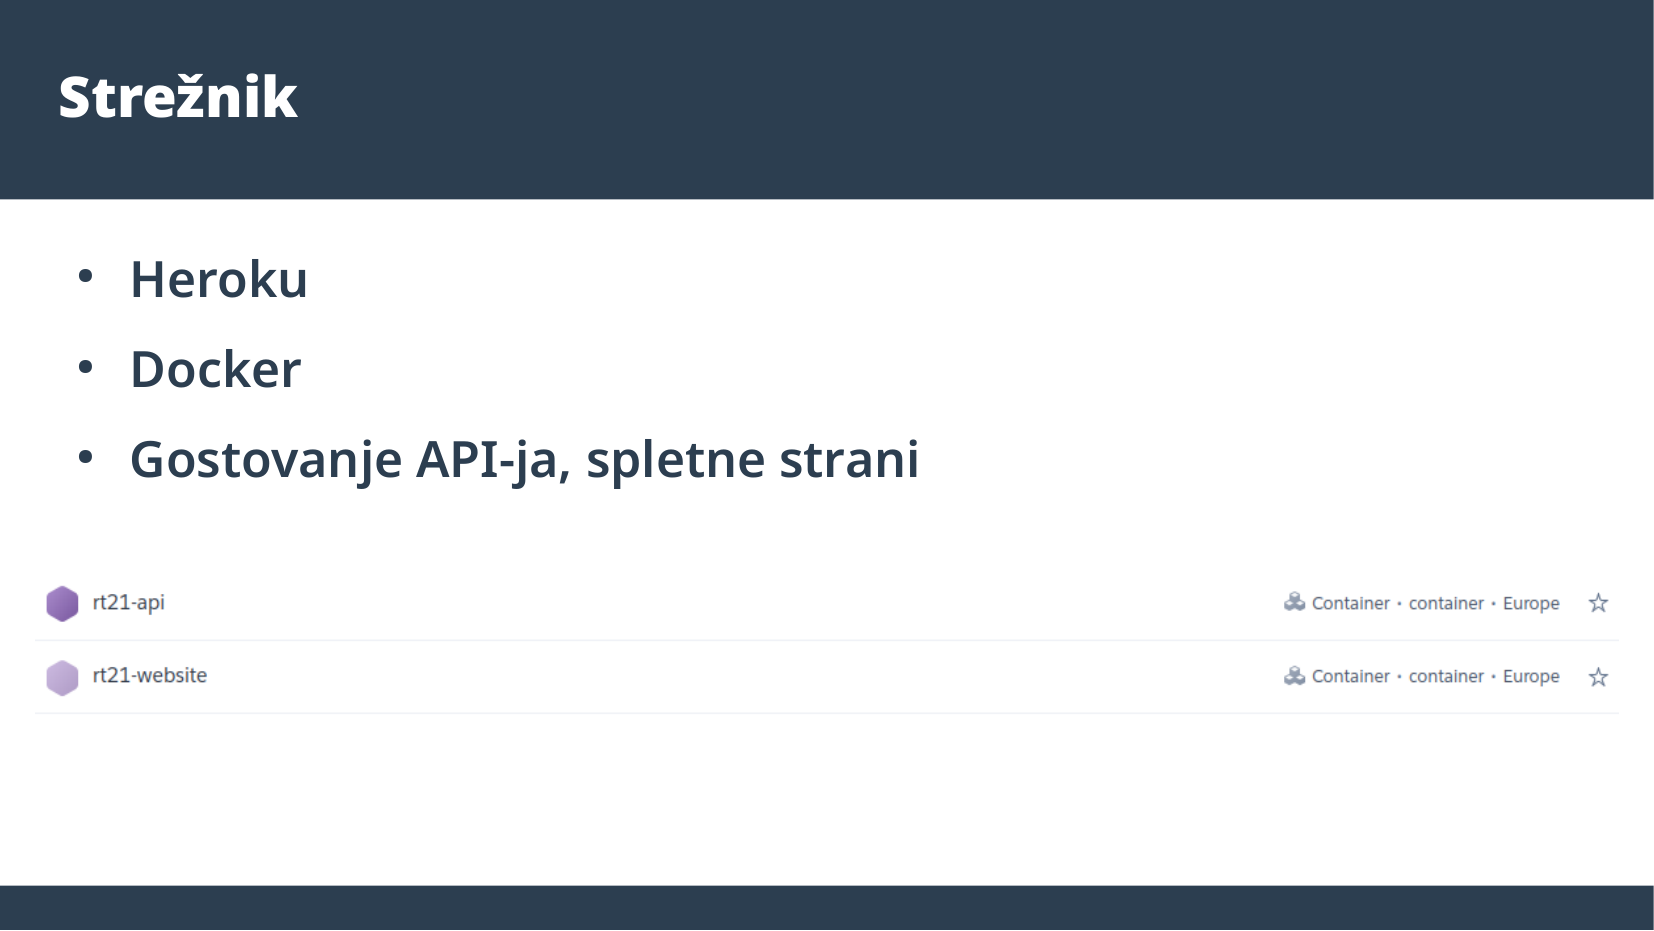

# Strežnik
Heroku
Docker
Gostovanje API-ja, spletne strani